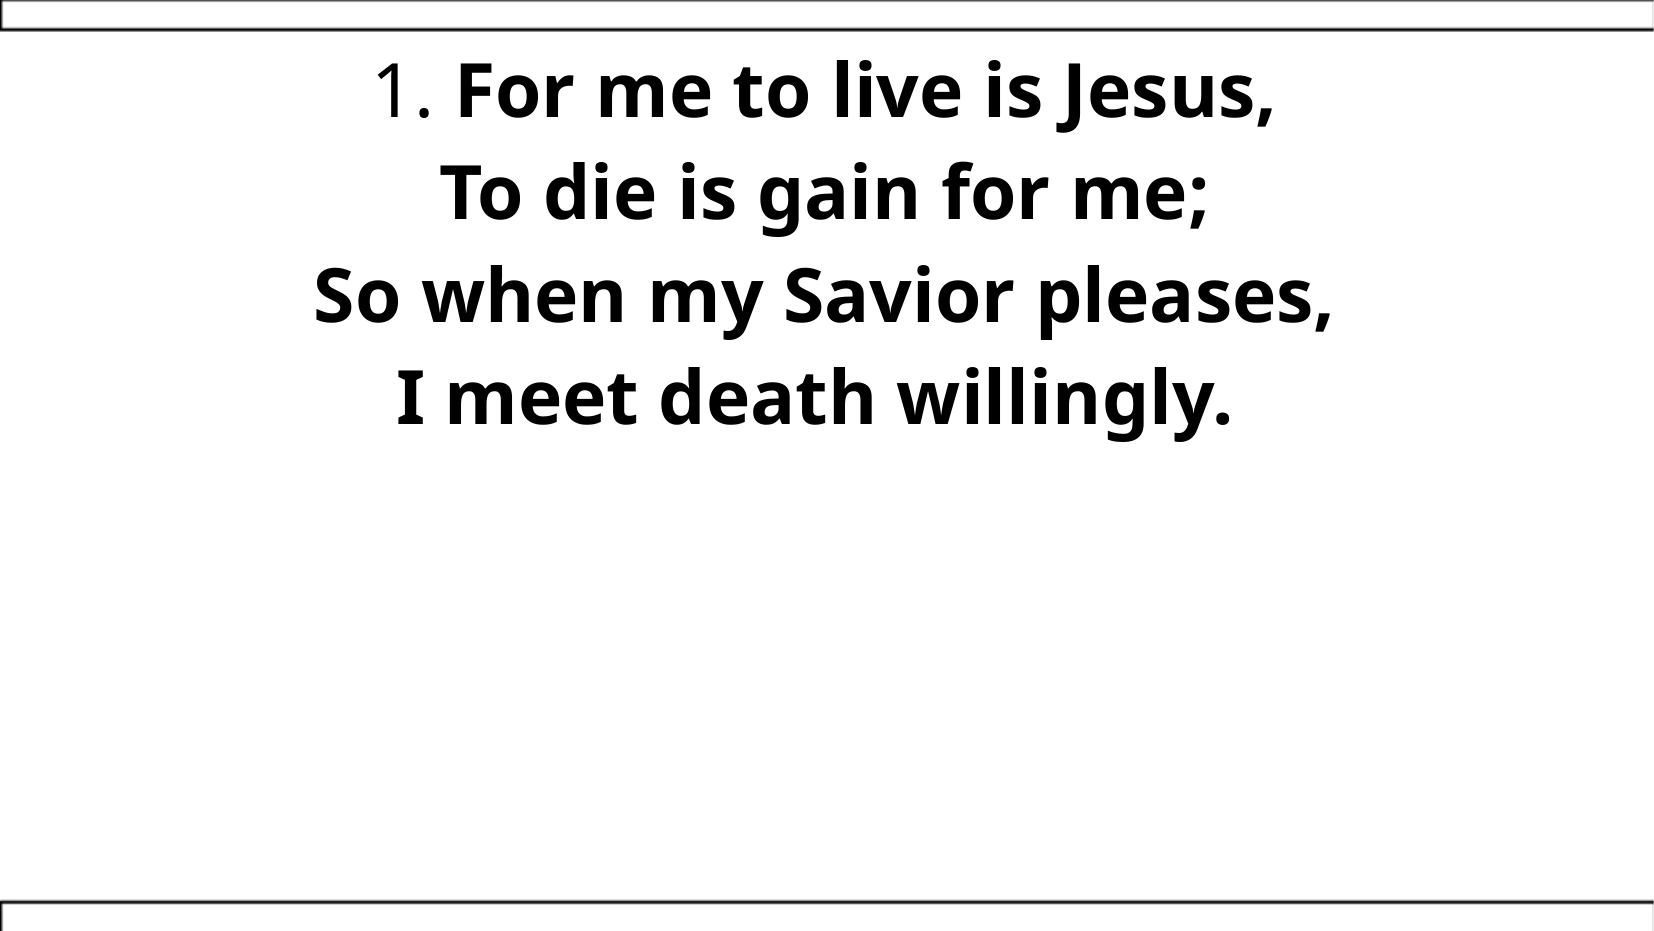

1. For me to live is Jesus,
To die is gain for me;
So when my Savior pleases,
I meet death willingly.